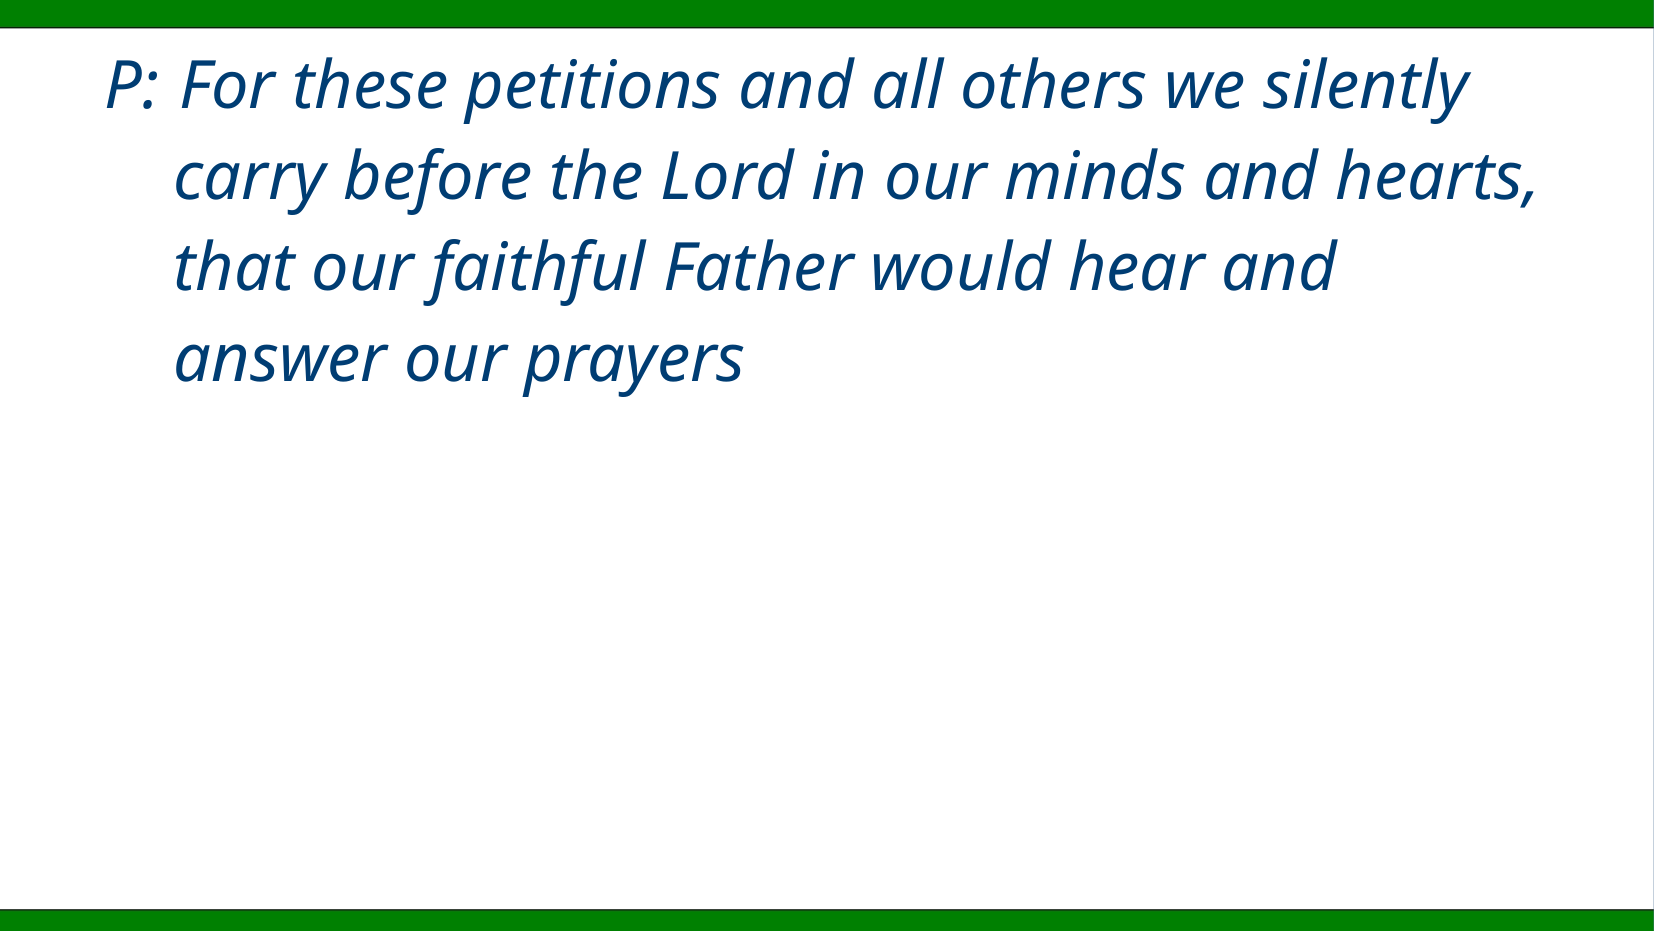

P:	For these petitions and all others we silently
 carry before the Lord in our minds and hearts,
 that our faithful Father would hear and
 answer our prayers